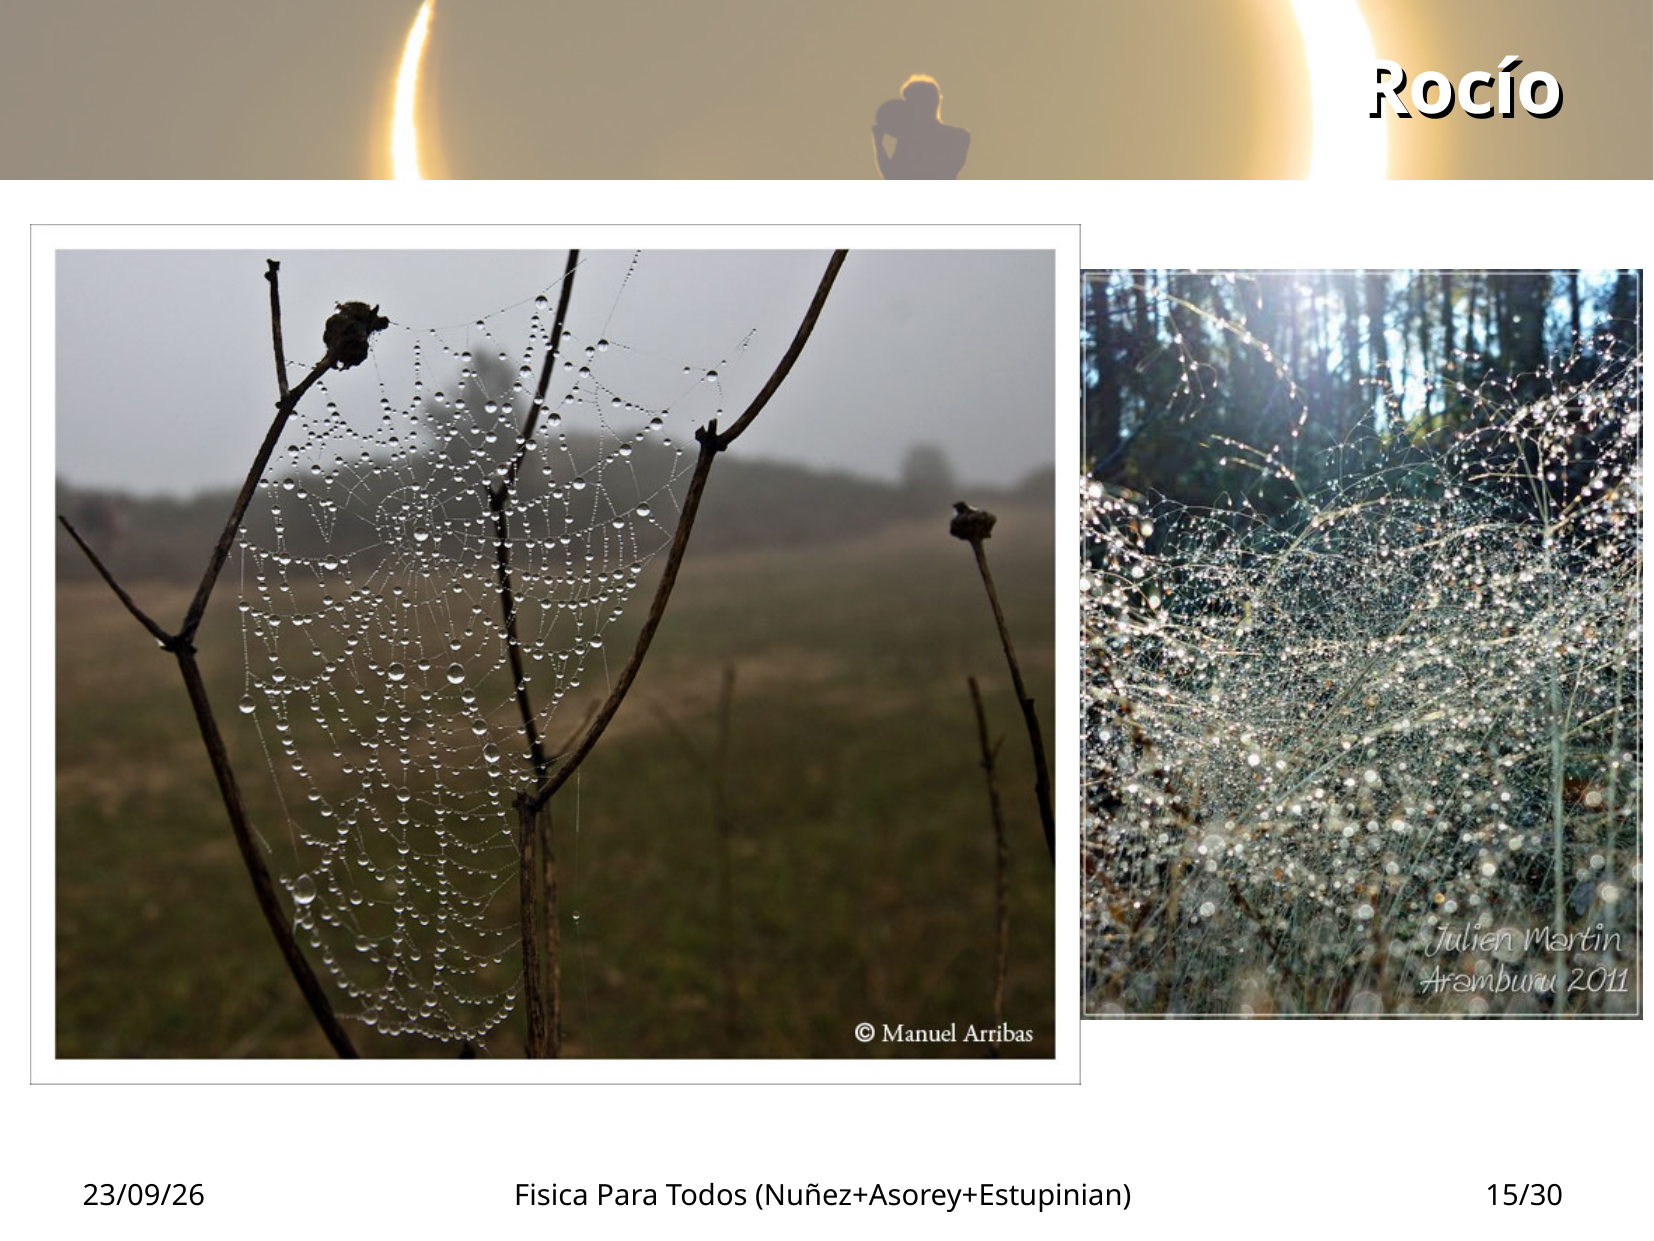

# Rocío
Fisica Para Todos (Nuñez+Asorey+Estupinian)
15